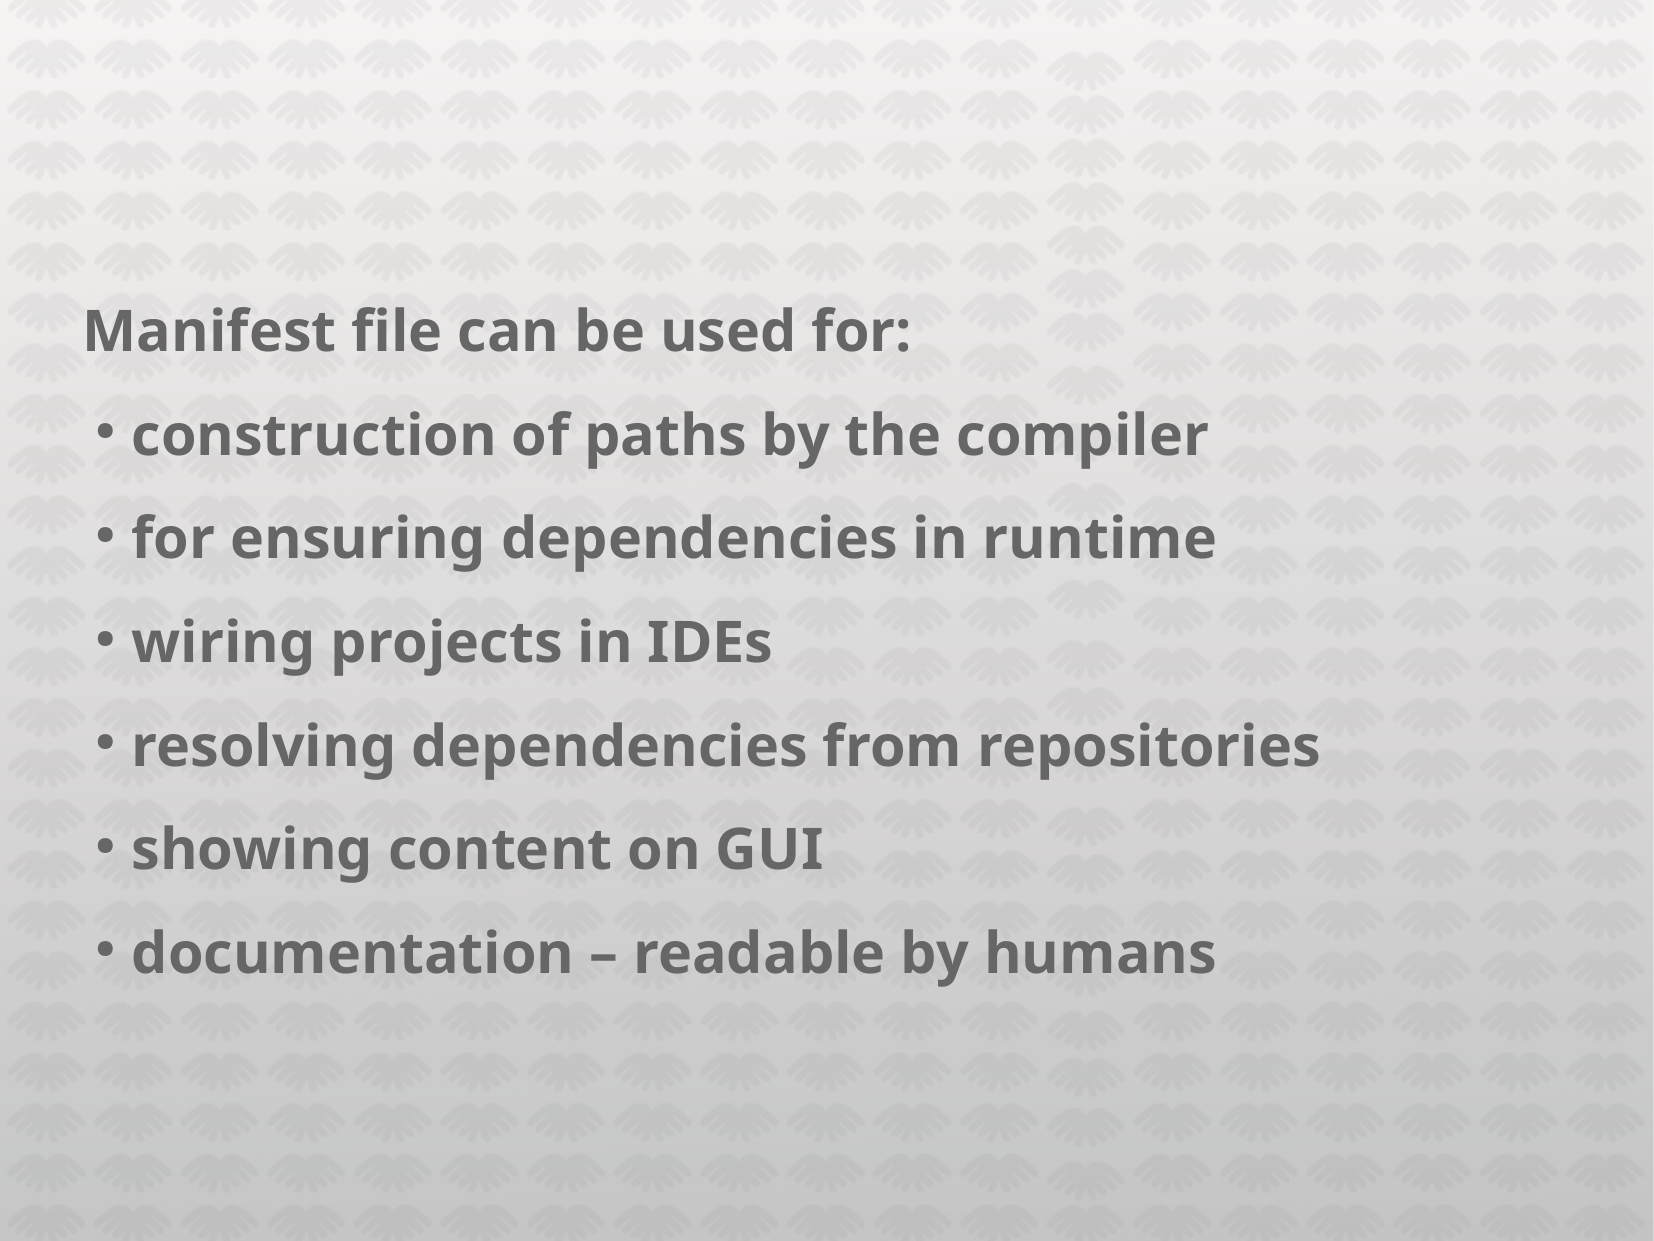

#
Manifest file can be used for:
construction of paths by the compiler
for ensuring dependencies in runtime
wiring projects in IDEs
resolving dependencies from repositories
showing content on GUI
documentation – readable by humans